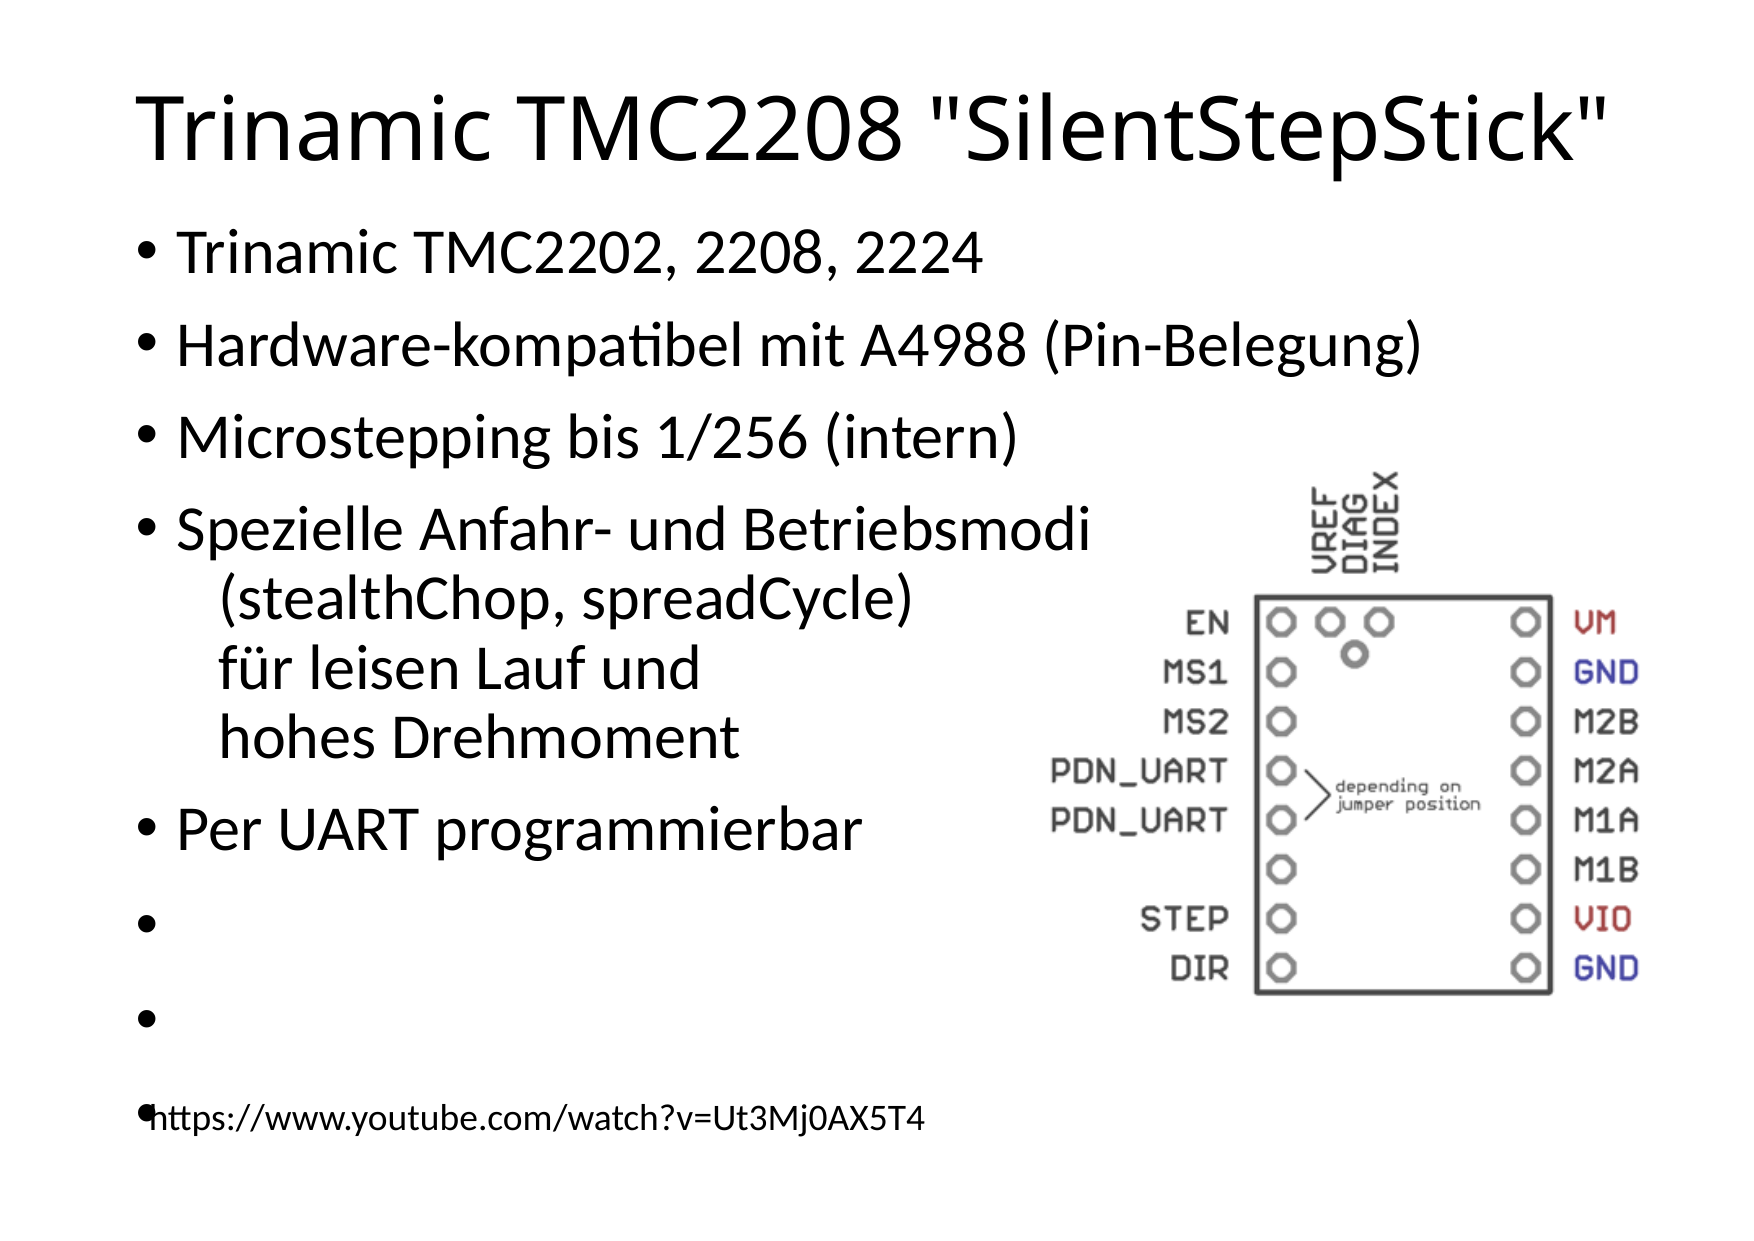

# Trinamic TMC2208 "SilentStepStick"
Trinamic TMC2202, 2208, 2224
Hardware-kompatibel mit A4988 (Pin-Belegung)
Microstepping bis 1/256 (intern)
Spezielle Anfahr- und Betriebsmodi
(stealthChop, spreadCycle)
für leisen Lauf und
hohes Drehmoment
Per UART programmierbar
https://www.youtube.com/watch?v=Ut3Mj0AX5T4